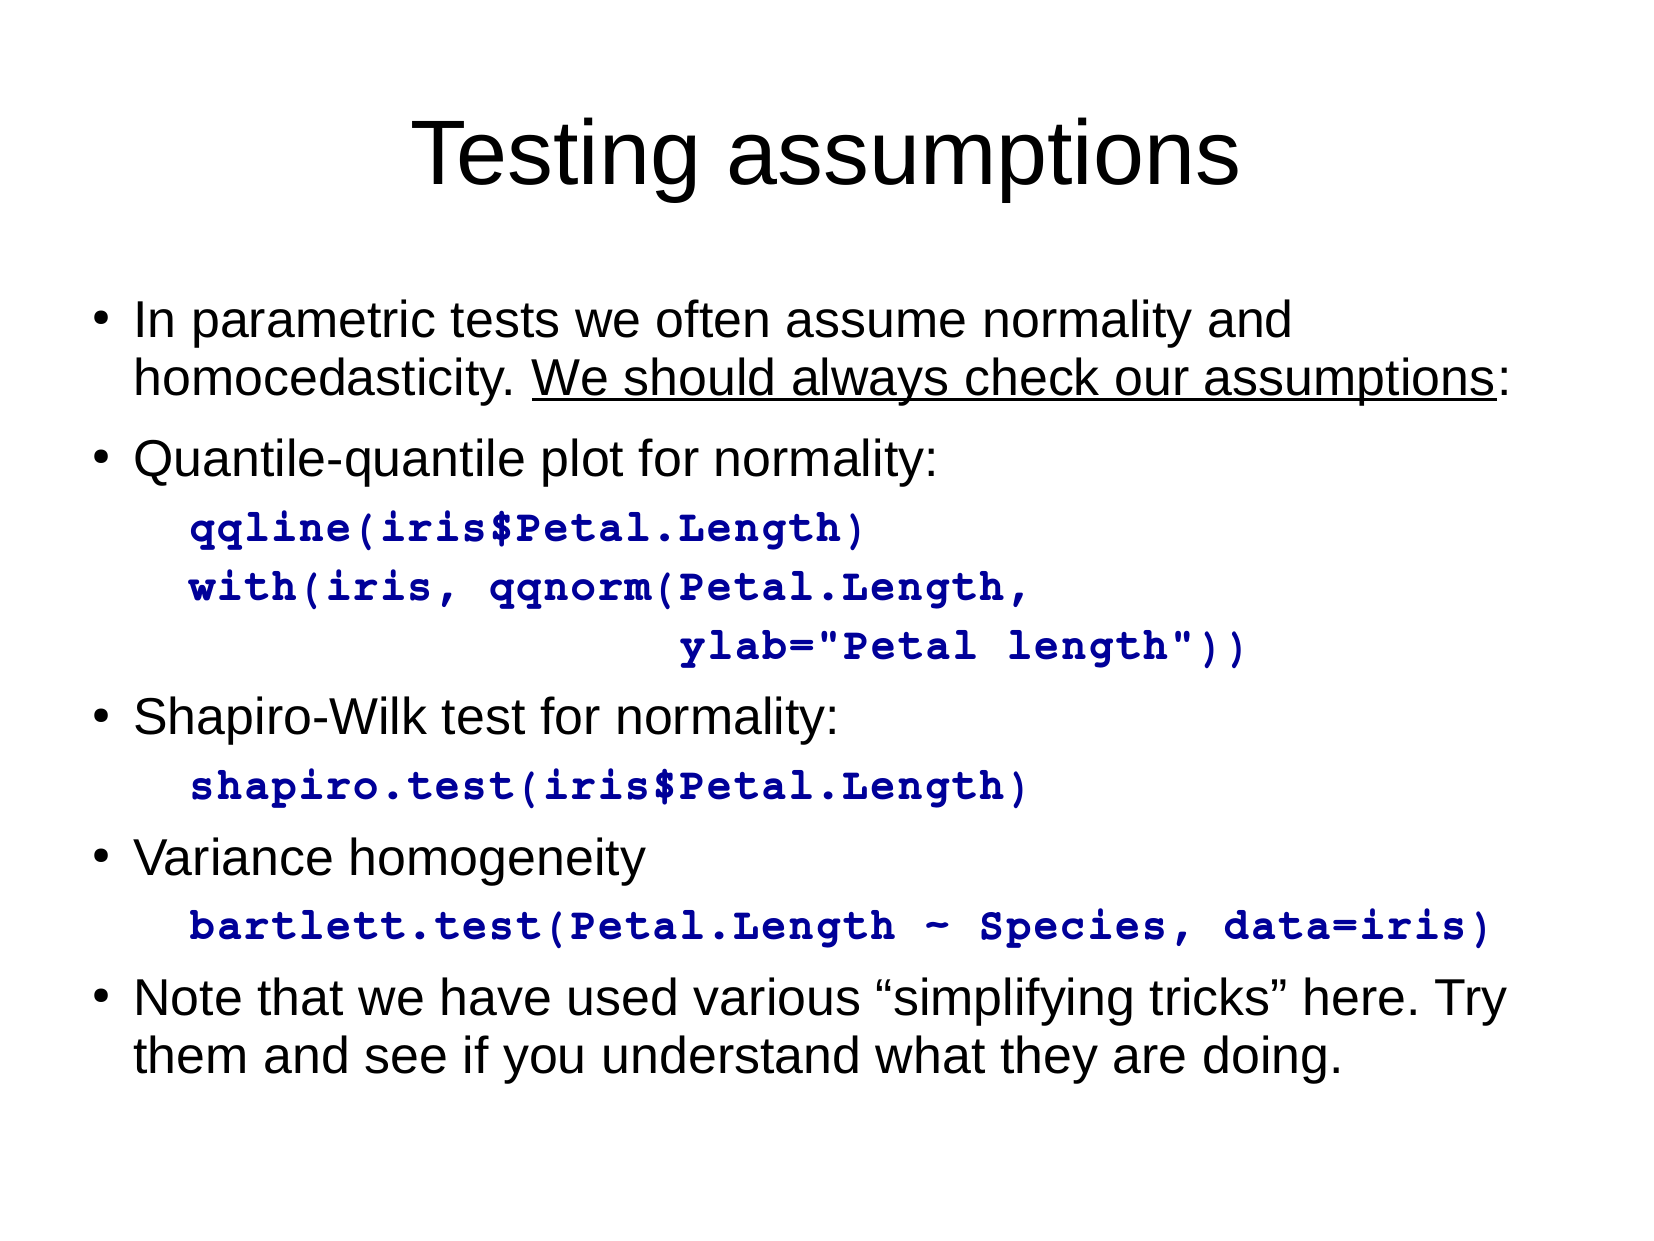

# Testing assumptions
In parametric tests we often assume normality and homocedasticity. We should always check our assumptions:
Quantile-quantile plot for normality:
qqline(iris$Petal.Length)
with(iris, qqnorm(Petal.Length,
 ylab="Petal length"))
Shapiro-Wilk test for normality:
shapiro.test(iris$Petal.Length)
Variance homogeneity
bartlett.test(Petal.Length ~ Species, data=iris)
Note that we have used various “simplifying tricks” here. Try them and see if you understand what they are doing.